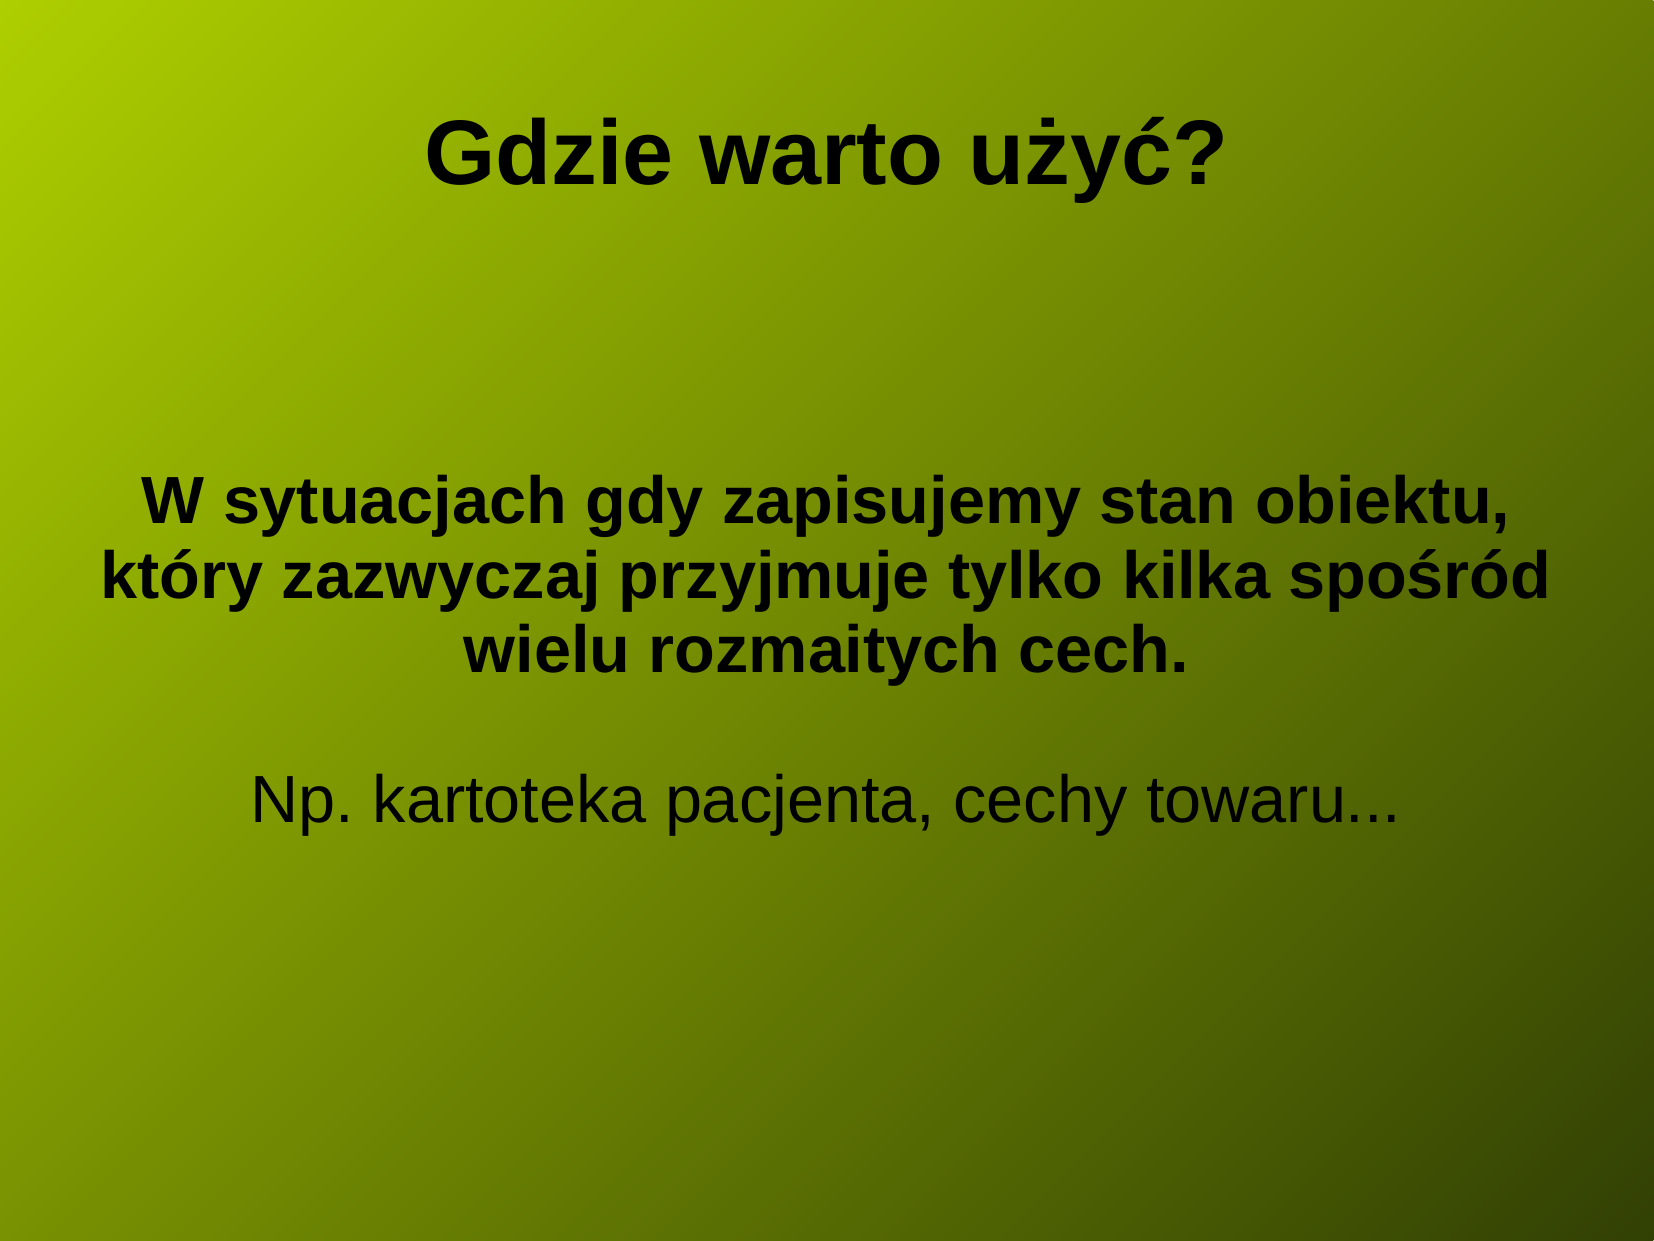

# Gdzie warto użyć?
W sytuacjach gdy zapisujemy stan obiektu, który zazwyczaj przyjmuje tylko kilka spośród wielu rozmaitych cech.
Np. kartoteka pacjenta, cechy towaru...